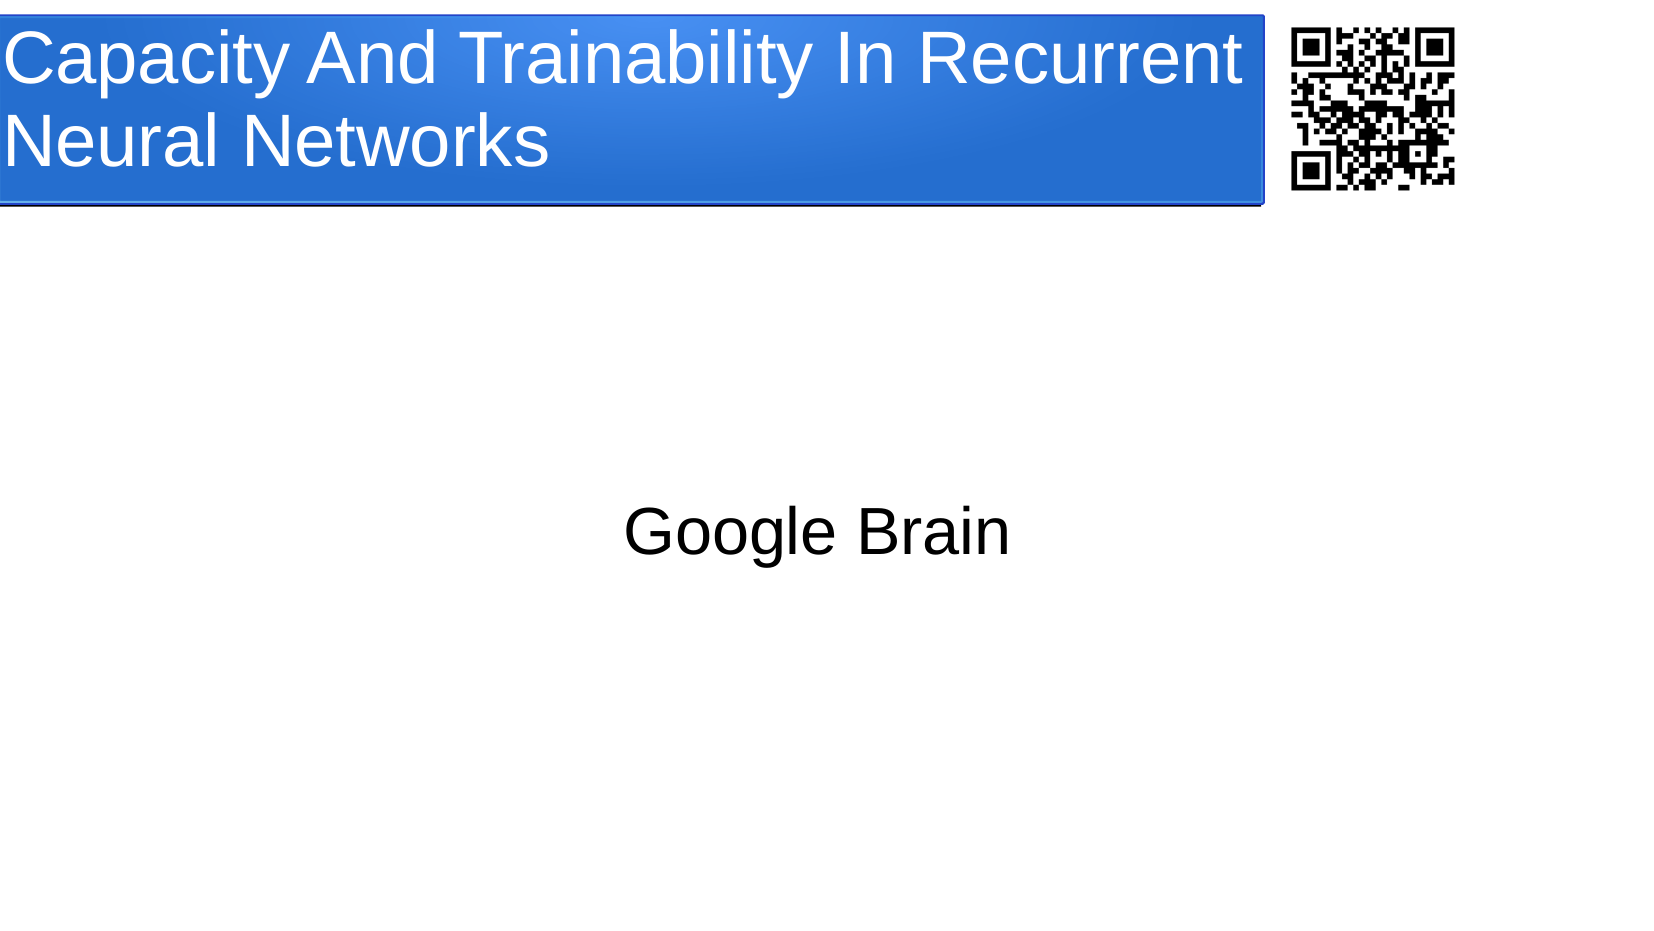

# Capacity And Trainability In Recurrent Neural Networks
Google Brain